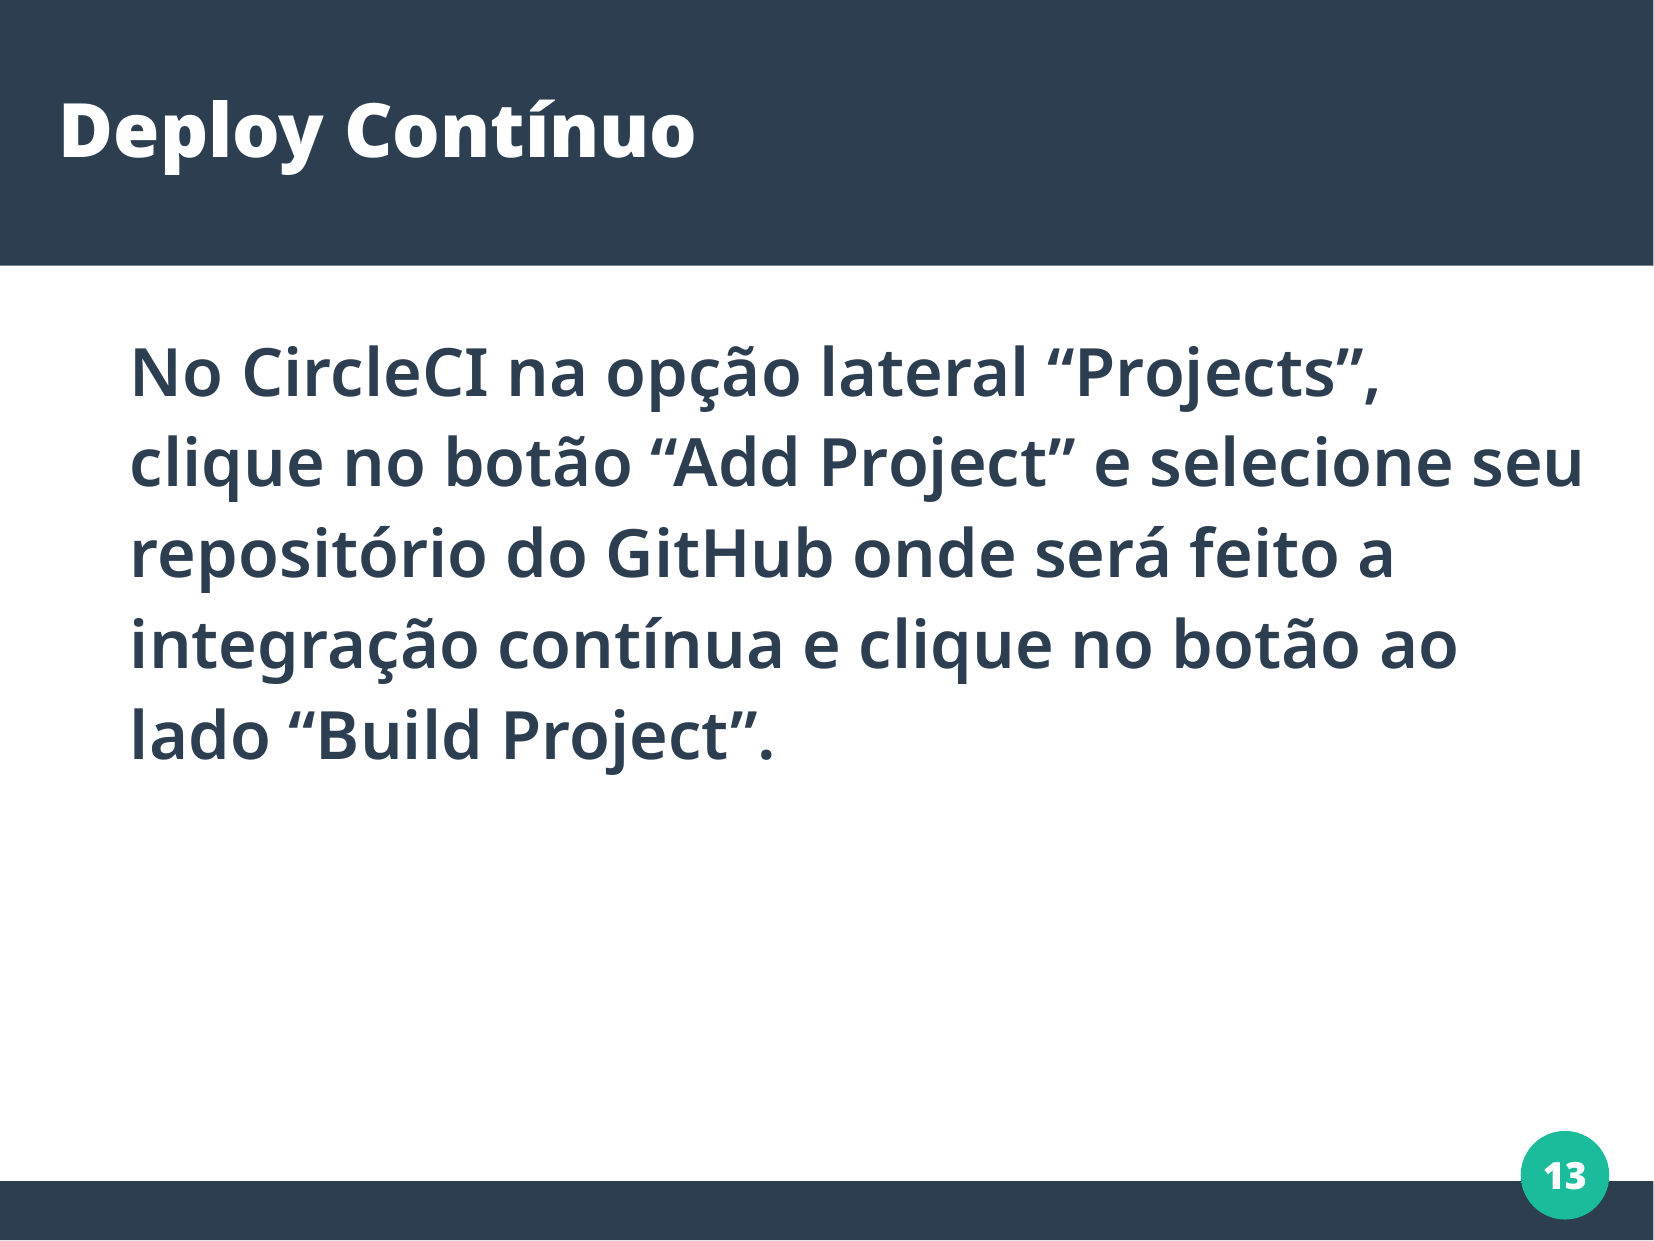

# Deploy Contínuo
No CircleCI na opção lateral “Projects”, clique no botão “Add Project” e selecione seu repositório do GitHub onde será feito a integração contínua e clique no botão ao lado “Build Project”.
13